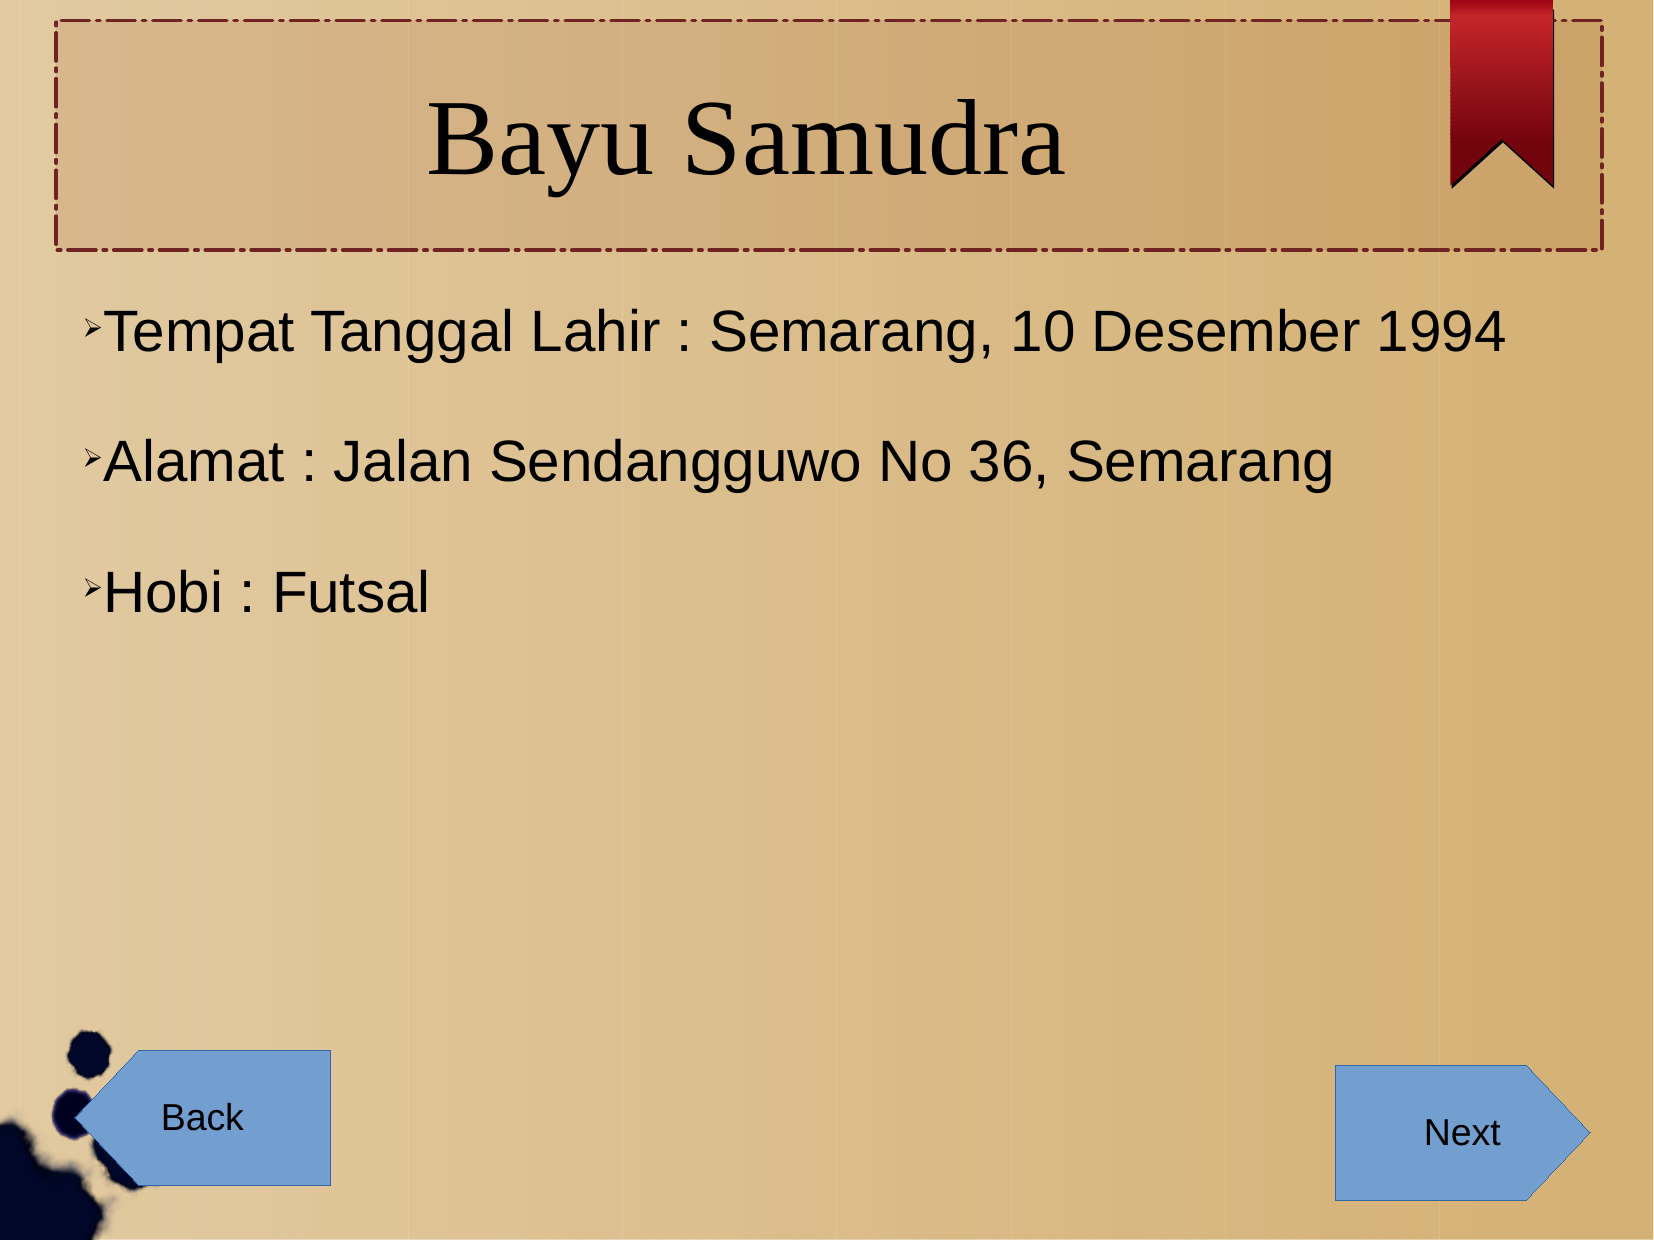

# Bayu Samudra
Tempat Tanggal Lahir : Semarang, 10 Desember 1994
Alamat : Jalan Sendangguwo No 36, Semarang
Hobi : Futsal
Back
Next